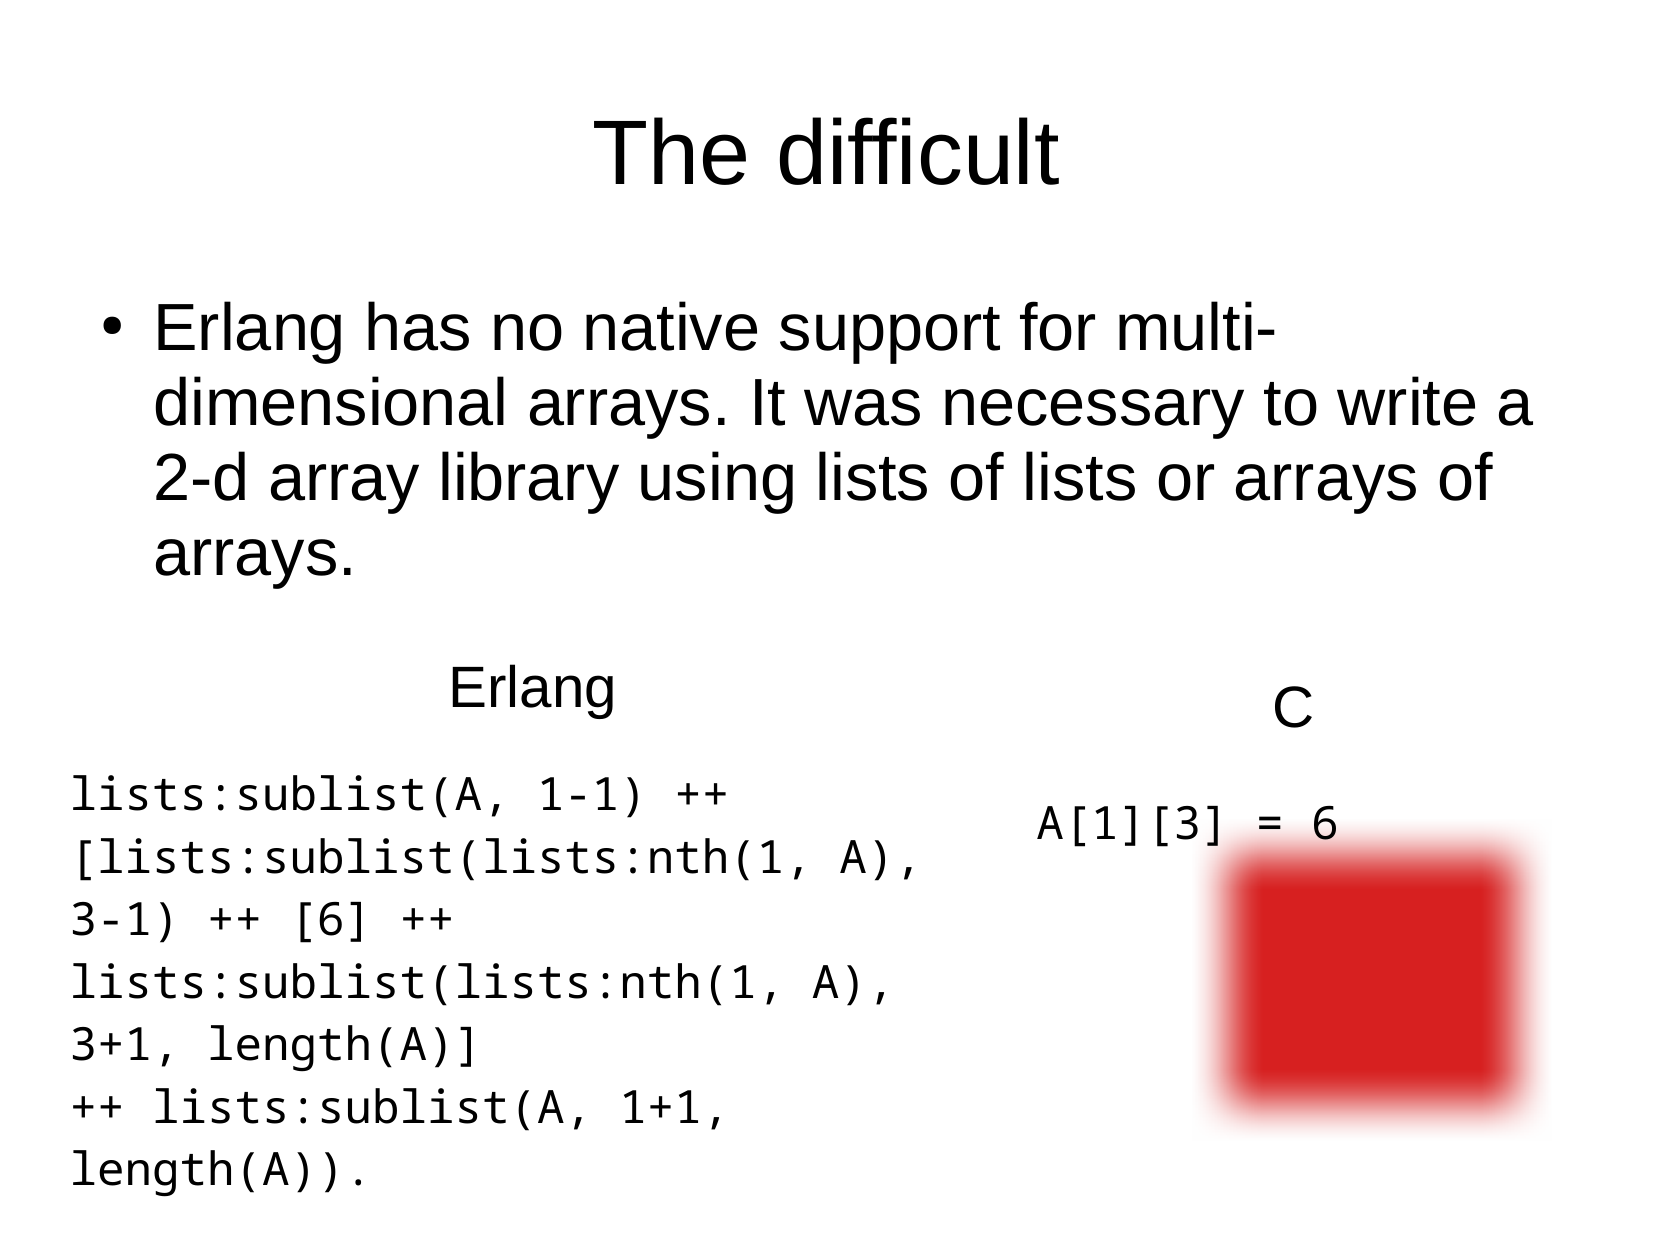

# The difficult
Erlang has no native support for multi-dimensional arrays. It was necessary to write a 2-d array library using lists of lists or arrays of arrays.
Erlang
lists:sublist(A, 1-1) ++
[lists:sublist(lists:nth(1, A), 3-1) ++ [6] ++ lists:sublist(lists:nth(1, A), 3+1, length(A)]
++ lists:sublist(A, 1+1, length(A)).
C
A[1][3] = 6